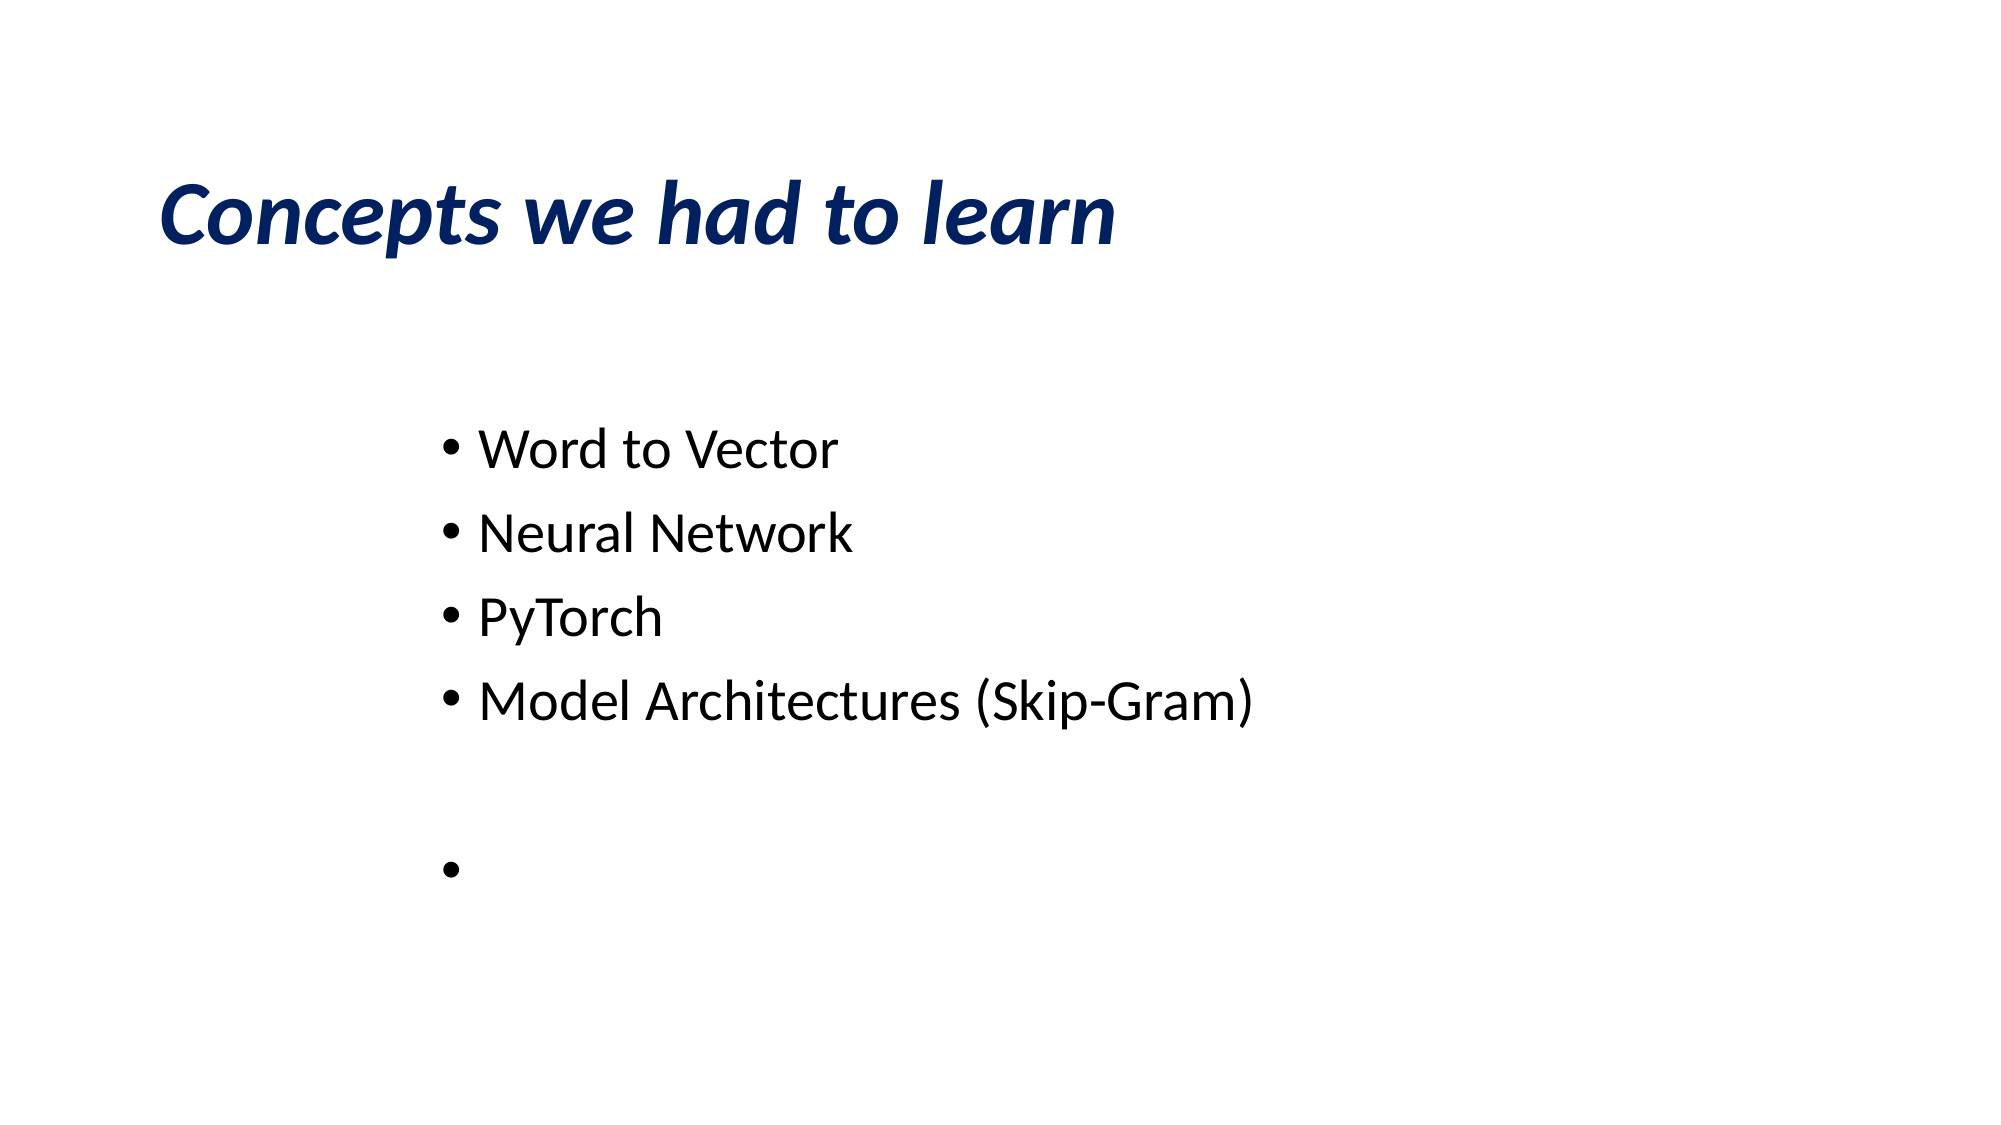

# Concepts we had to learn
Word to Vector
Neural Network
PyTorch
Model Architectures (Skip-Gram)